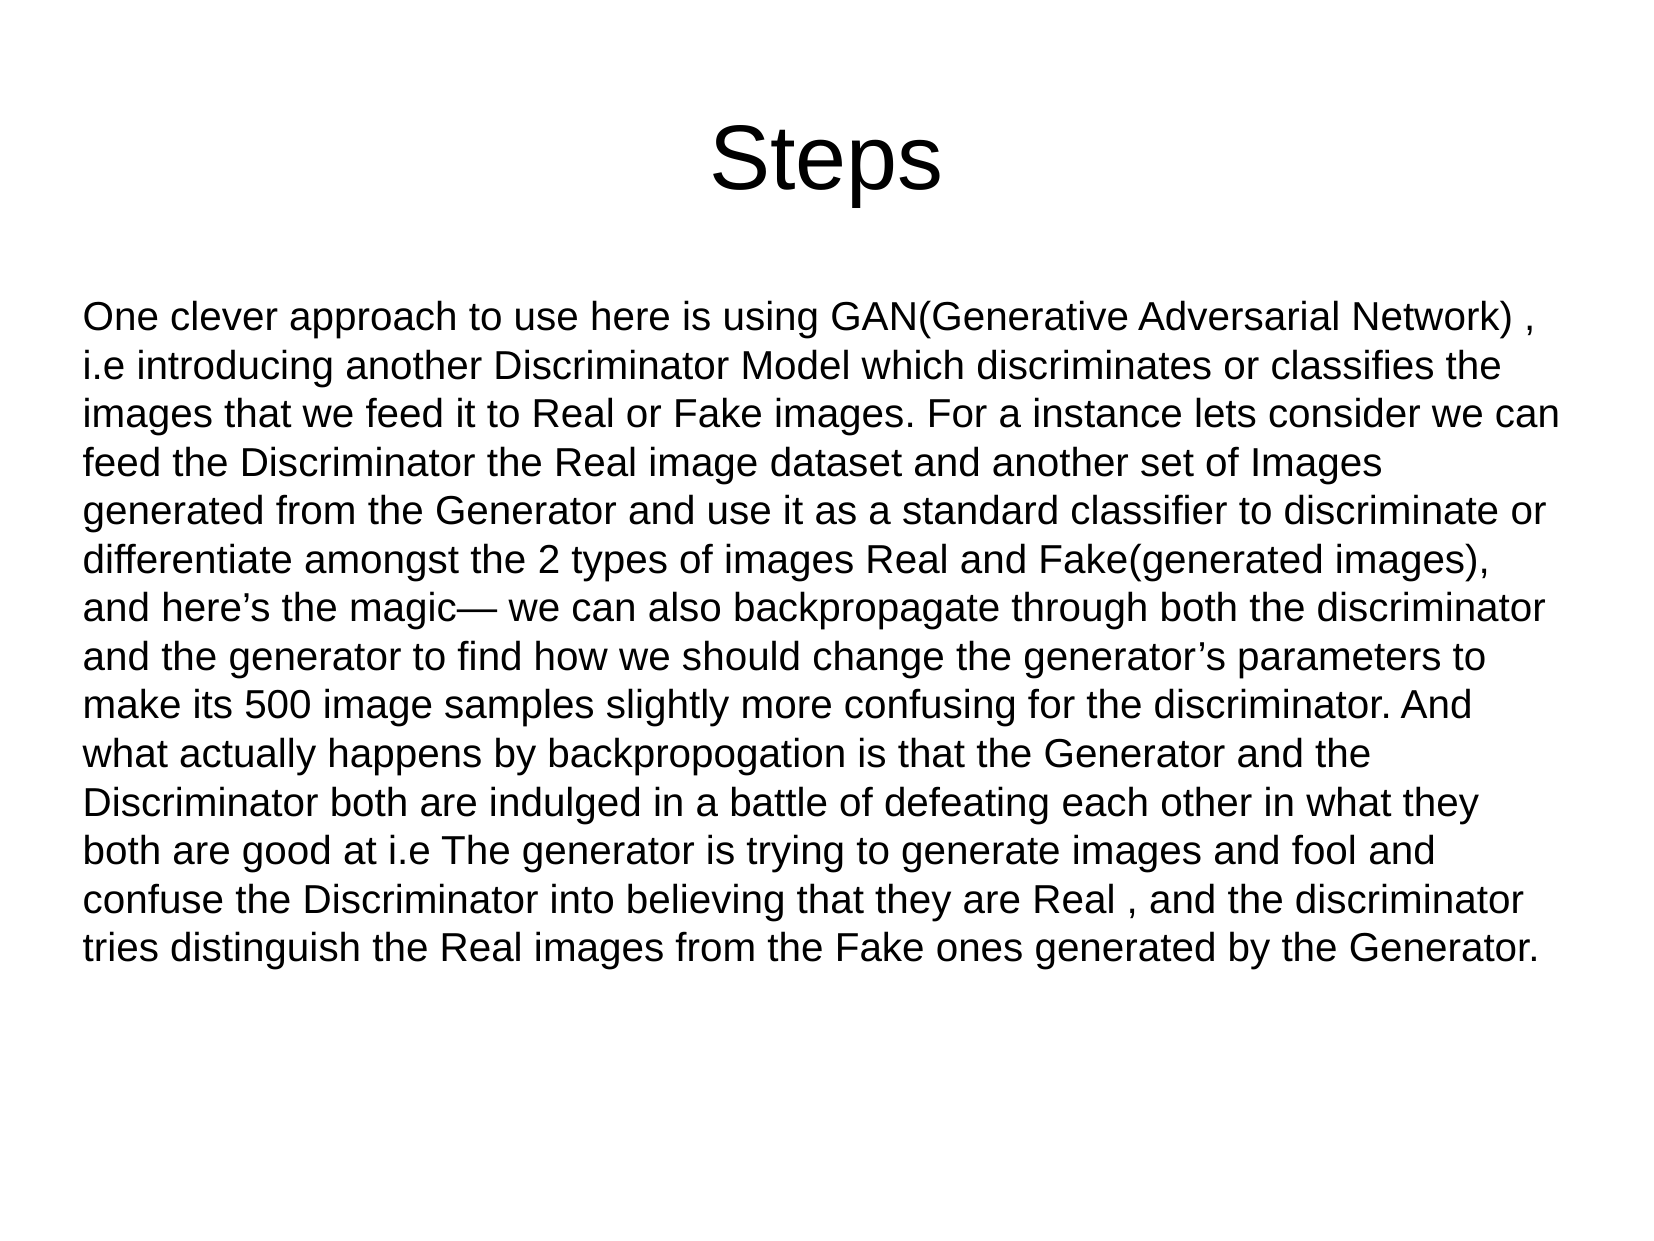

Steps
# One clever approach to use here is using GAN(Generative Adversarial Network) , i.e introducing another Discriminator Model which discriminates or classifies the images that we feed it to Real or Fake images. For a instance lets consider we can feed the Discriminator the Real image dataset and another set of Images generated from the Generator and use it as a standard classifier to discriminate or differentiate amongst the 2 types of images Real and Fake(generated images), and here’s the magic— we can also backpropagate through both the discriminator and the generator to find how we should change the generator’s parameters to make its 500 image samples slightly more confusing for the discriminator. And what actually happens by backpropogation is that the Generator and the Discriminator both are indulged in a battle of defeating each other in what they both are good at i.e The generator is trying to generate images and fool and confuse the Discriminator into believing that they are Real , and the discriminator tries distinguish the Real images from the Fake ones generated by the Generator.